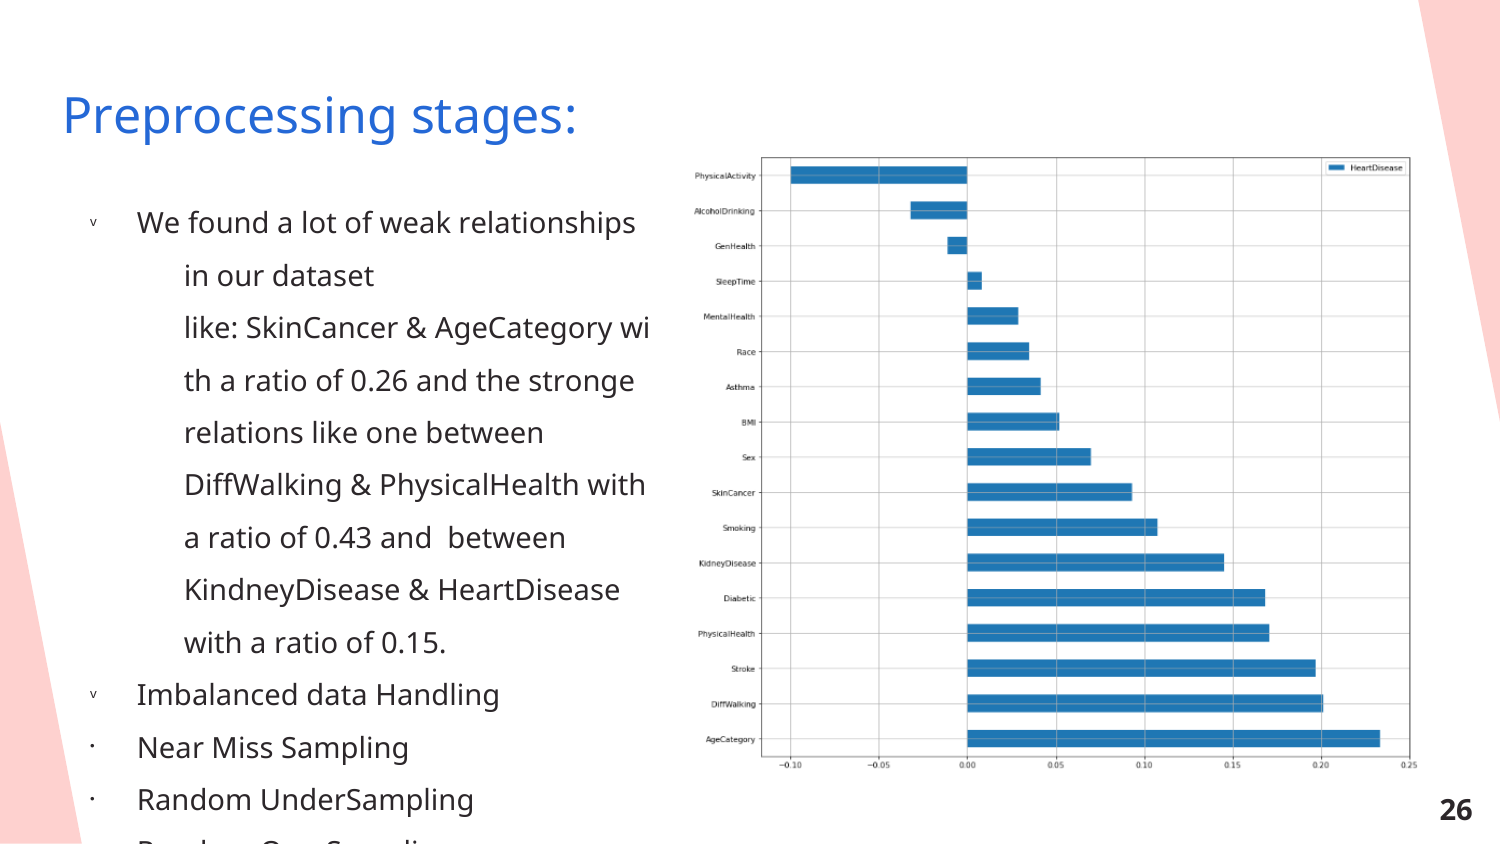

# Preprocessing stages:
We found a lot of weak relationships in our dataset like: SkinCancer & AgeCategory with a ratio of 0.26 and the stronge relations like one between DiffWalking & PhysicalHealth with a ratio of 0.43 and  between KindneyDisease & HeartDisease with a ratio of 0.15.
Imbalanced data Handling
Near Miss Sampling
Random UnderSampling
Random OverSampling
Smote Sampling
26